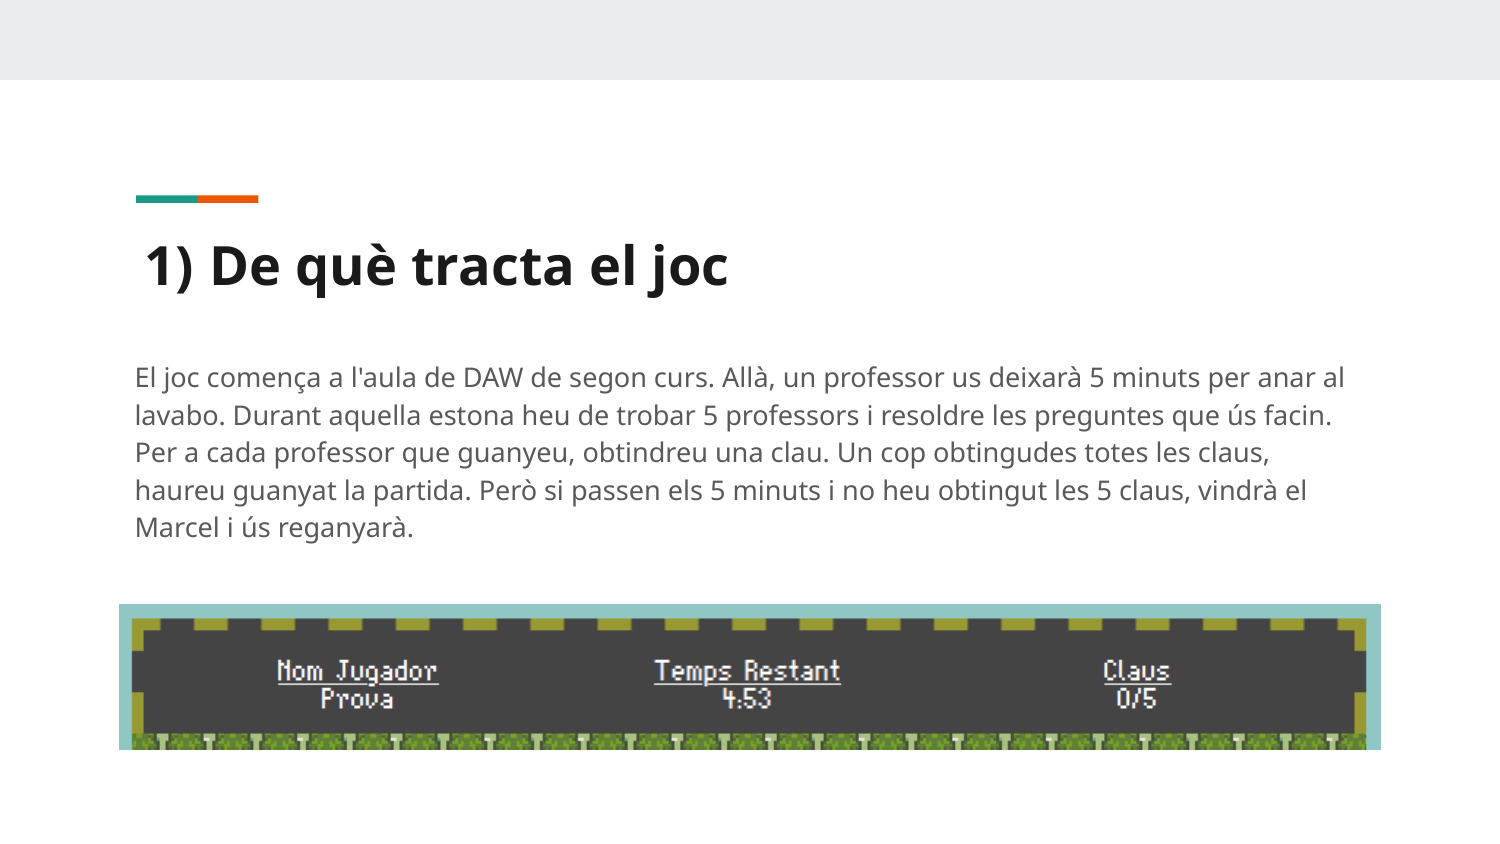

# De què tracta el joc
El joc comença a l'aula de DAW de segon curs. Allà, un professor us deixarà 5 minuts per anar al lavabo. Durant aquella estona heu de trobar 5 professors i resoldre les preguntes que ús facin. Per a cada professor que guanyeu, obtindreu una clau. Un cop obtingudes totes les claus, haureu guanyat la partida. Però si passen els 5 minuts i no heu obtingut les 5 claus, vindrà el Marcel i ús reganyarà.